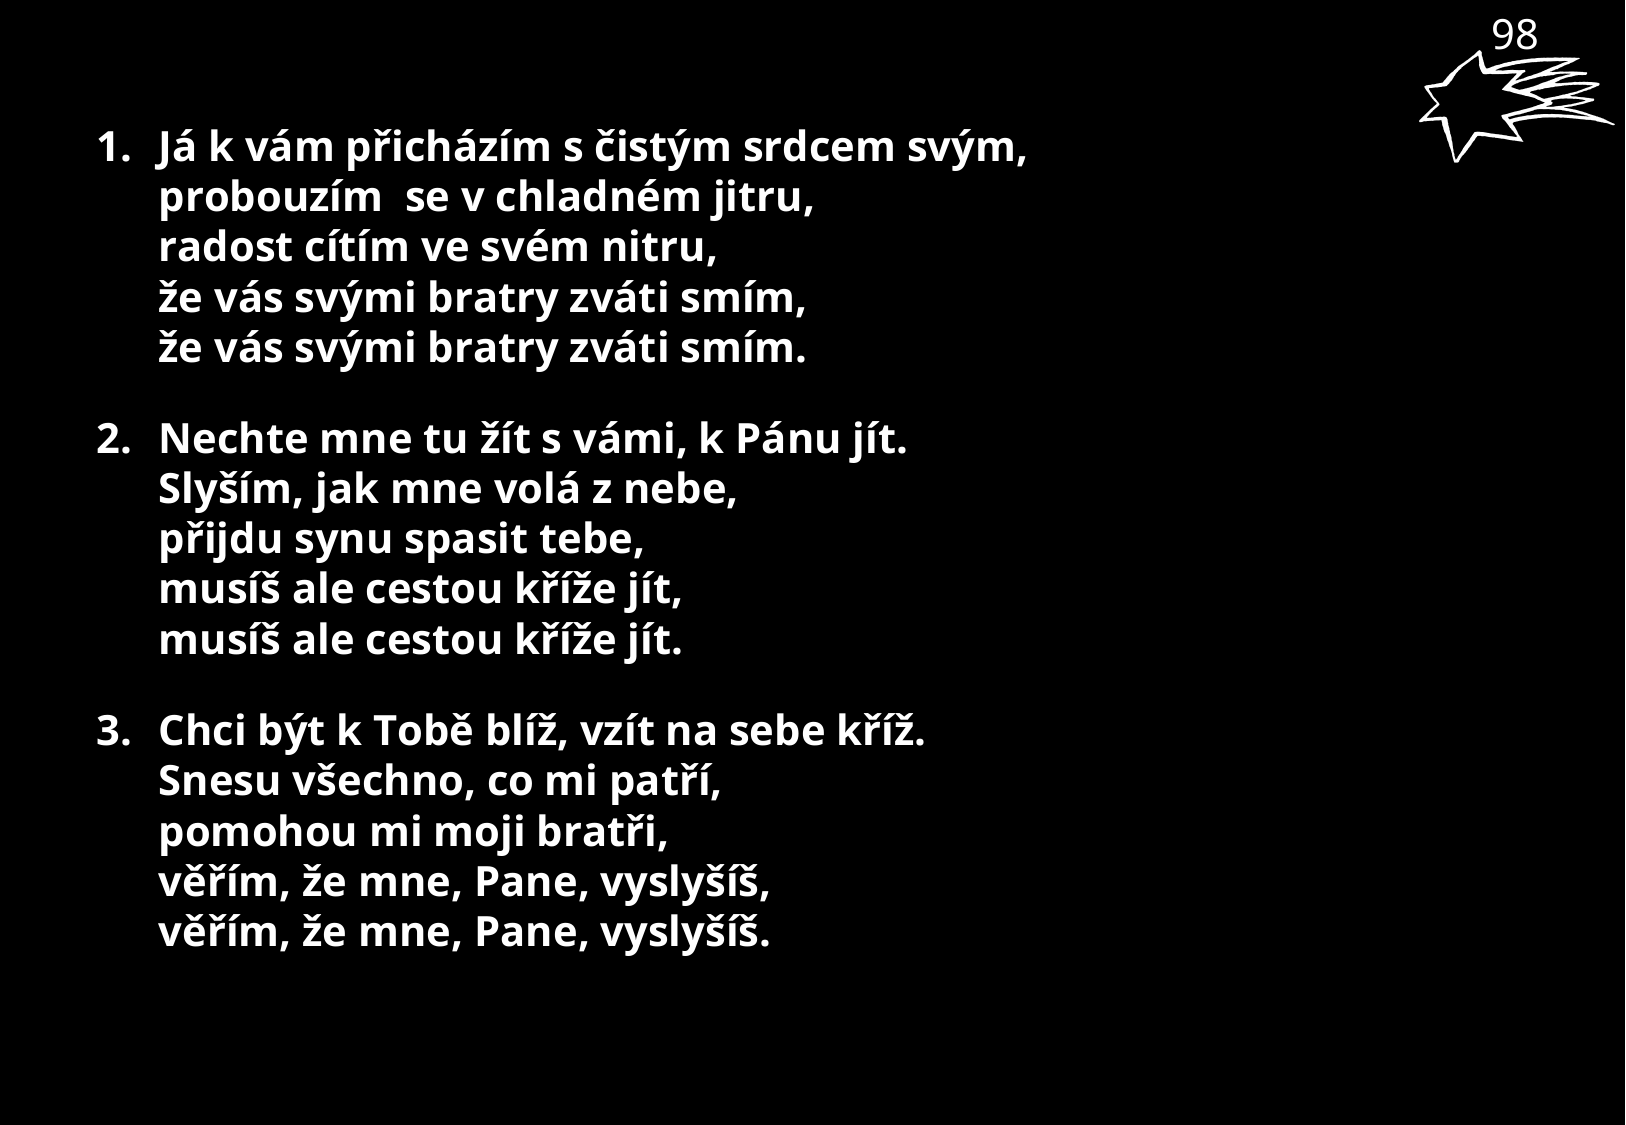

98
# Já k vám přicházím s čistým srdcem svým, probouzím se v chladném jitru, radost cítím ve svém nitru, že vás svými bratry zváti smím, že vás svými bratry zváti smím.
Nechte mne tu žít s vámi, k Pánu jít.
Slyším, jak mne volá z nebe,
přijdu synu spasit tebe,
musíš ale cestou kříže jít,
musíš ale cestou kříže jít.
Chci být k Tobě blíž, vzít na sebe kříž.
Snesu všechno, co mi patří,
pomohou mi moji bratři,
věřím, že mne, Pane, vyslyšíš,
věřím, že mne, Pane, vyslyšíš.